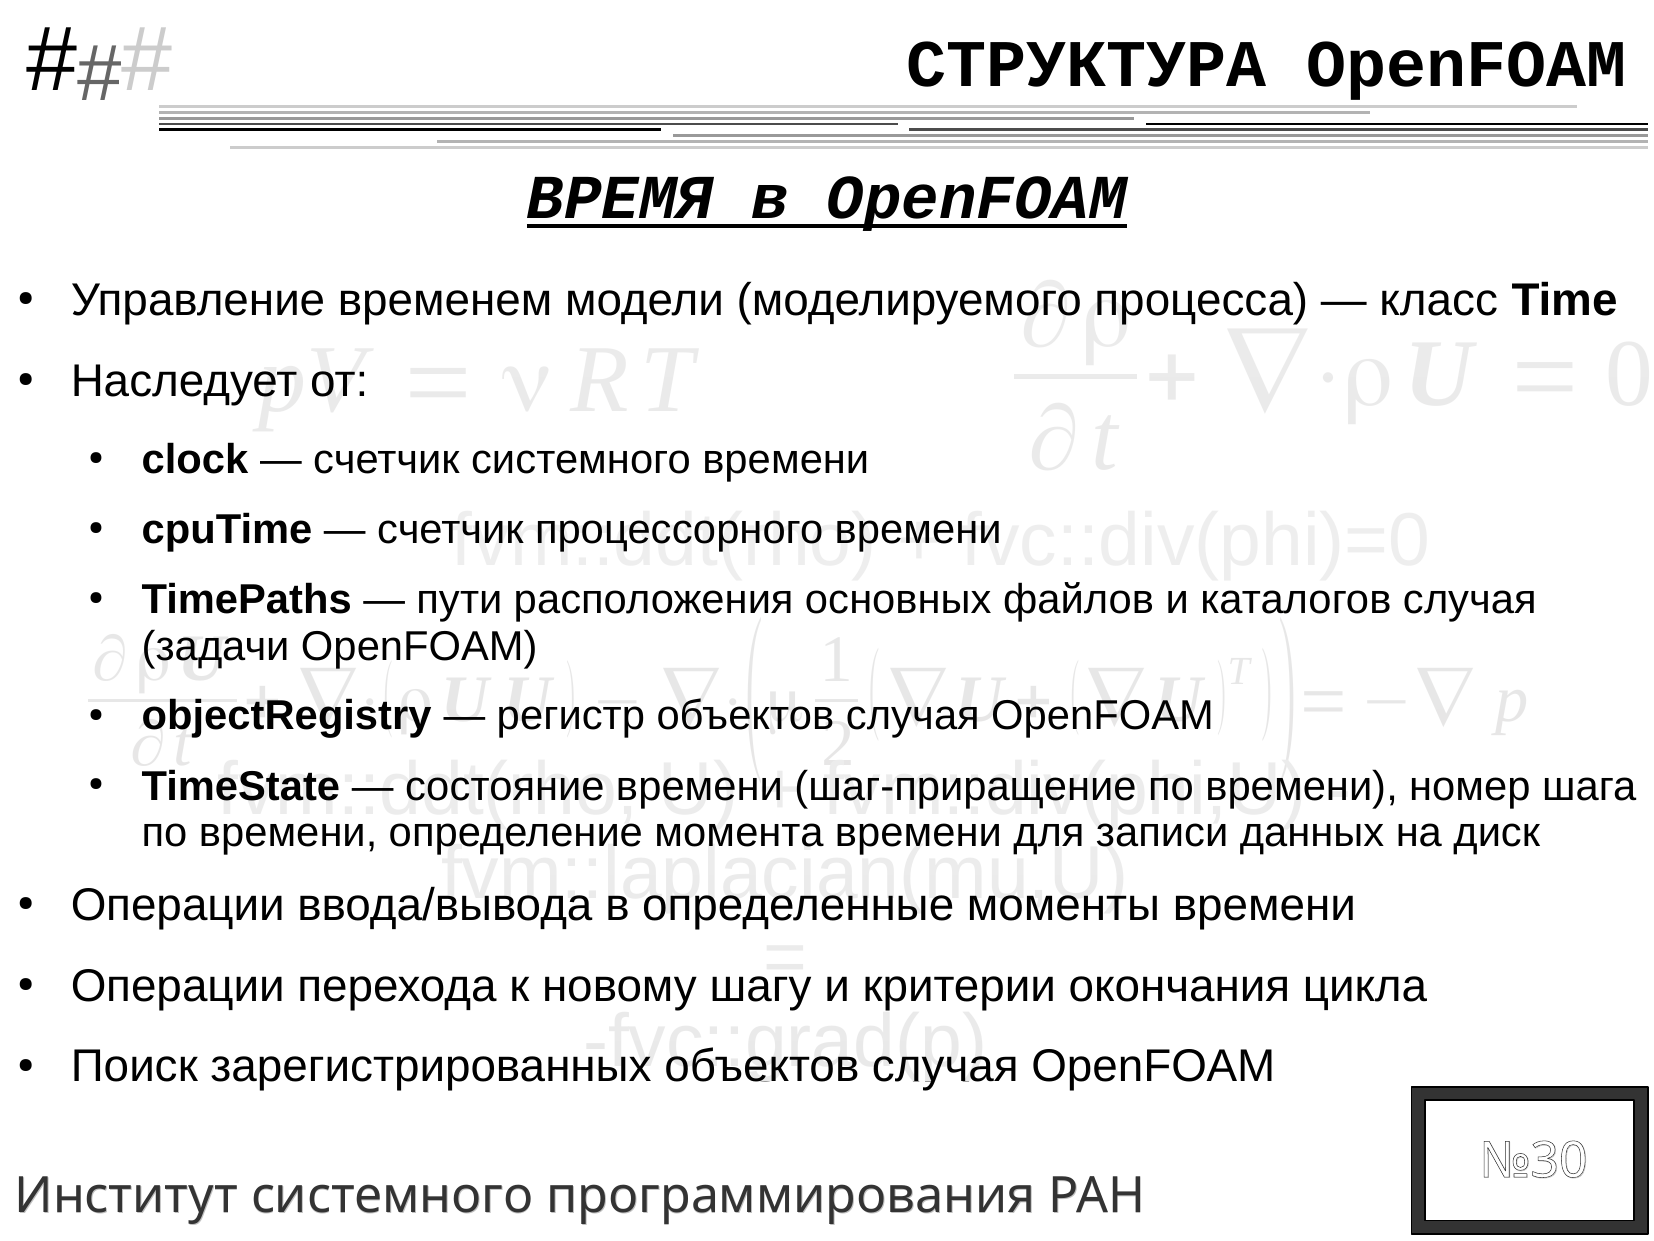

# ВРЕМЯ в OpenFOAM
Управление временем модели (моделируемого процесса) — класс Time
Наследует от:
clock — счетчик системного времени
cpuTime — счетчик процессорного времени
TimePaths — пути расположения основных файлов и каталогов случая (задачи OpenFOAM)
objectRegistry — регистр объектов случая OpenFOAM
TimeState — состояние времени (шаг-приращение по времени), номер шага по времени, определение момента времени для записи данных на диск
Операции ввода/вывода в определенные моменты времени
Операции перехода к новому шагу и критерии окончания цикла
Поиск зарегистрированных объектов случая OpenFOAM